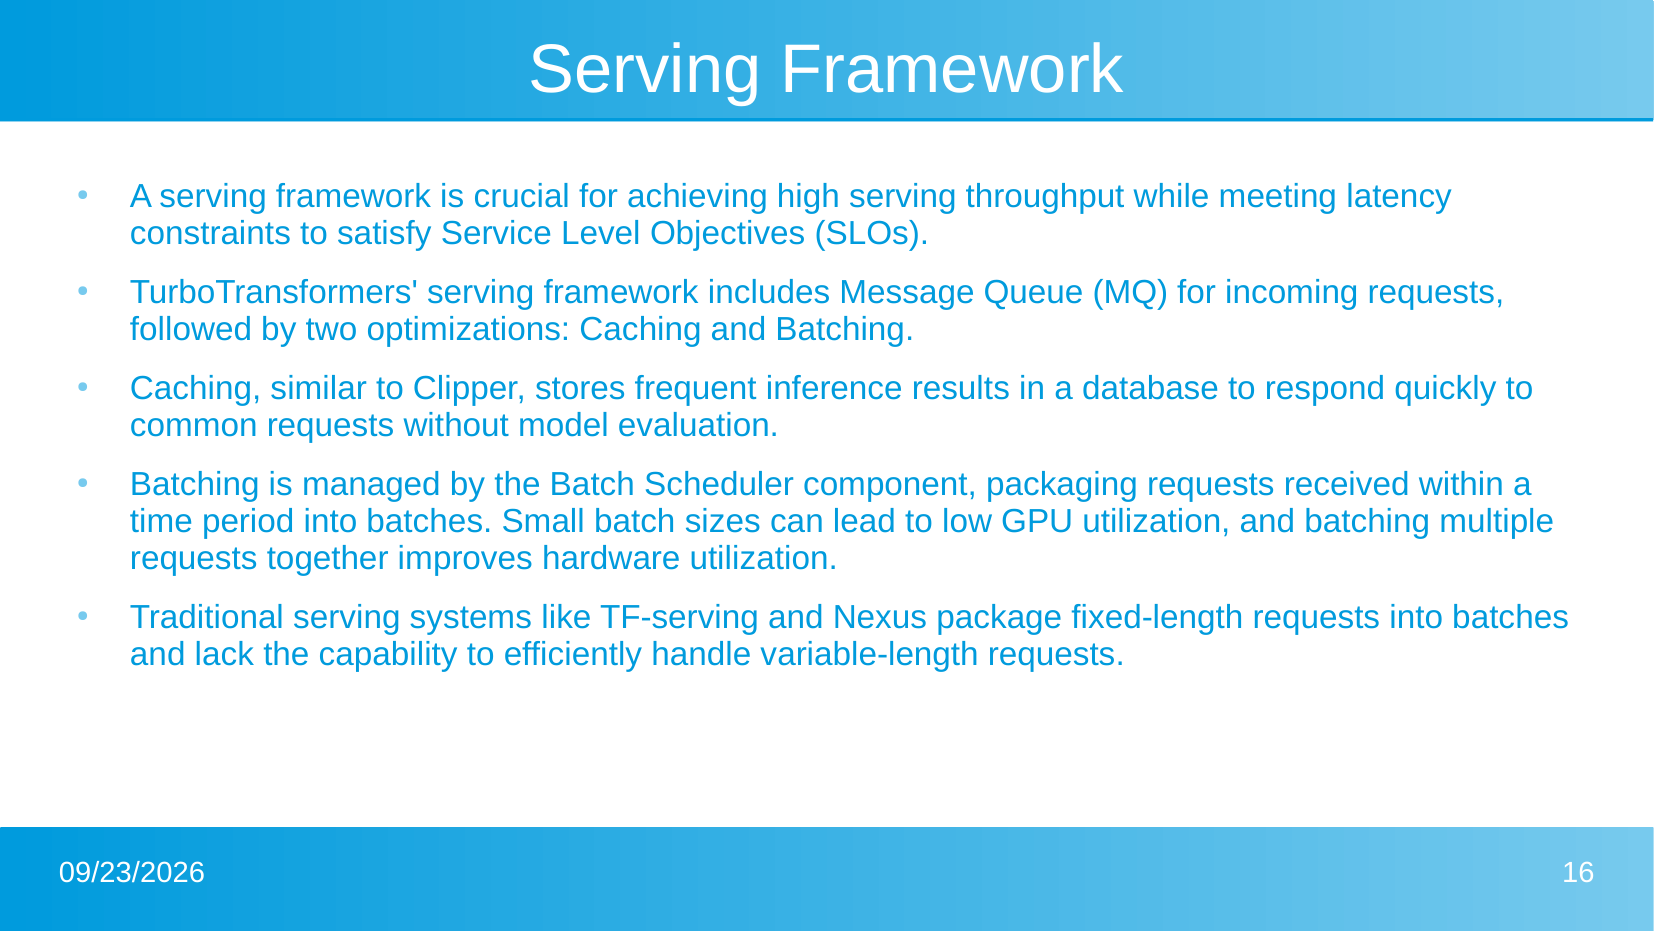

# Serving Framework
A serving framework is crucial for achieving high serving throughput while meeting latency constraints to satisfy Service Level Objectives (SLOs).
TurboTransformers' serving framework includes Message Queue (MQ) for incoming requests, followed by two optimizations: Caching and Batching.
Caching, similar to Clipper, stores frequent inference results in a database to respond quickly to common requests without model evaluation.
Batching is managed by the Batch Scheduler component, packaging requests received within a time period into batches. Small batch sizes can lead to low GPU utilization, and batching multiple requests together improves hardware utilization.
Traditional serving systems like TF-serving and Nexus package fixed-length requests into batches and lack the capability to efficiently handle variable-length requests.
16